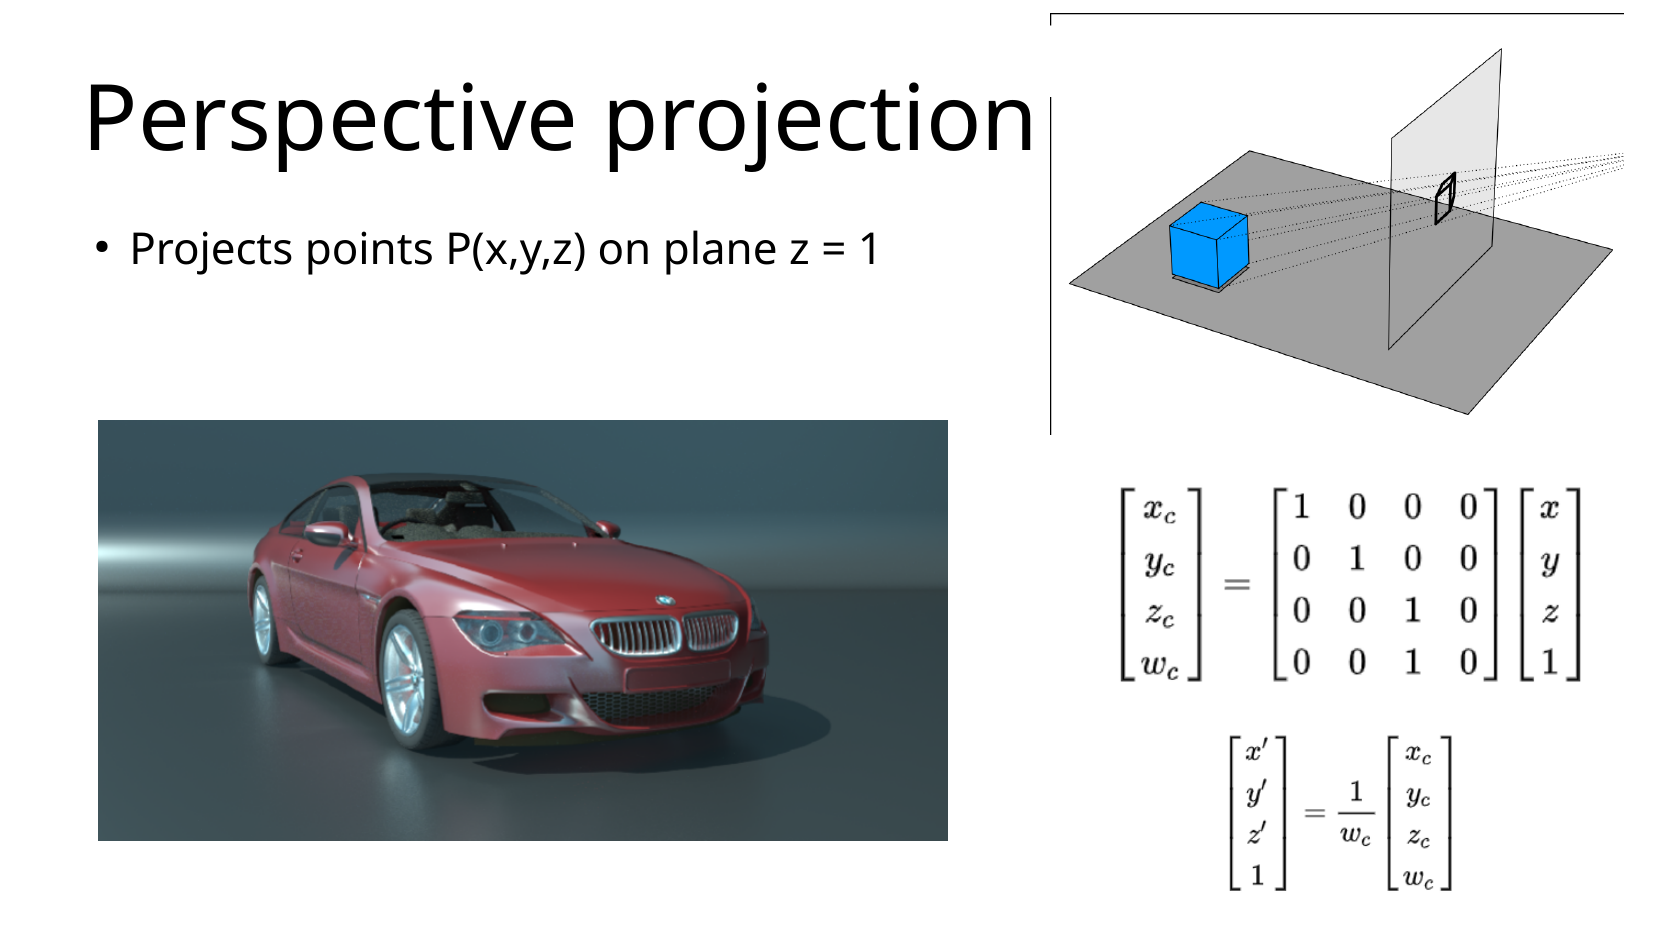

# Perspective projection
Projects points P(x,y,z) on plane z = 1